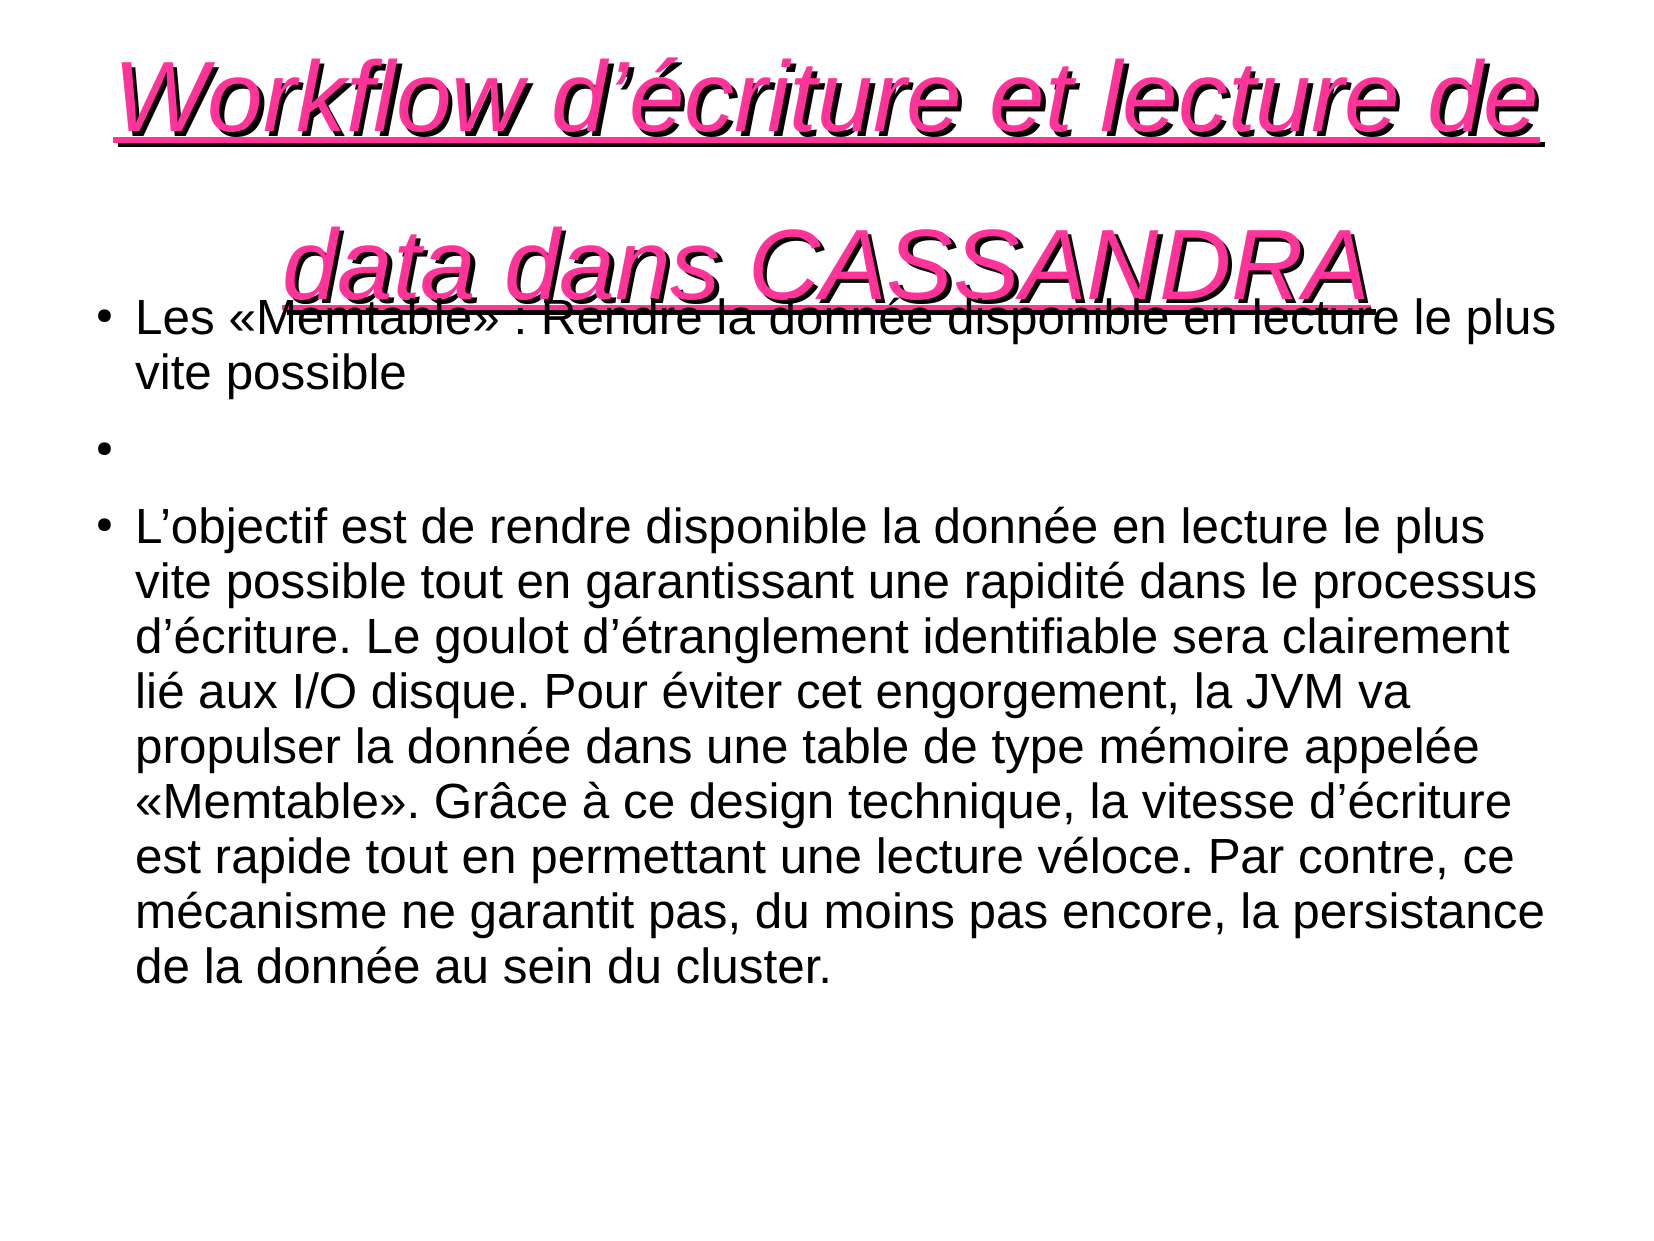

# Workflow d’écriture et lecture de data dans CASSANDRA
Les «Memtable» : Rendre la donnée disponible en lecture le plus vite possible
L’objectif est de rendre disponible la donnée en lecture le plus vite possible tout en garantissant une rapidité dans le processus d’écriture. Le goulot d’étranglement identifiable sera clairement lié aux I/O disque. Pour éviter cet engorgement, la JVM va propulser la donnée dans une table de type mémoire appelée «Memtable». Grâce à ce design technique, la vitesse d’écriture est rapide tout en permettant une lecture véloce. Par contre, ce mécanisme ne garantit pas, du moins pas encore, la persistance de la donnée au sein du cluster.